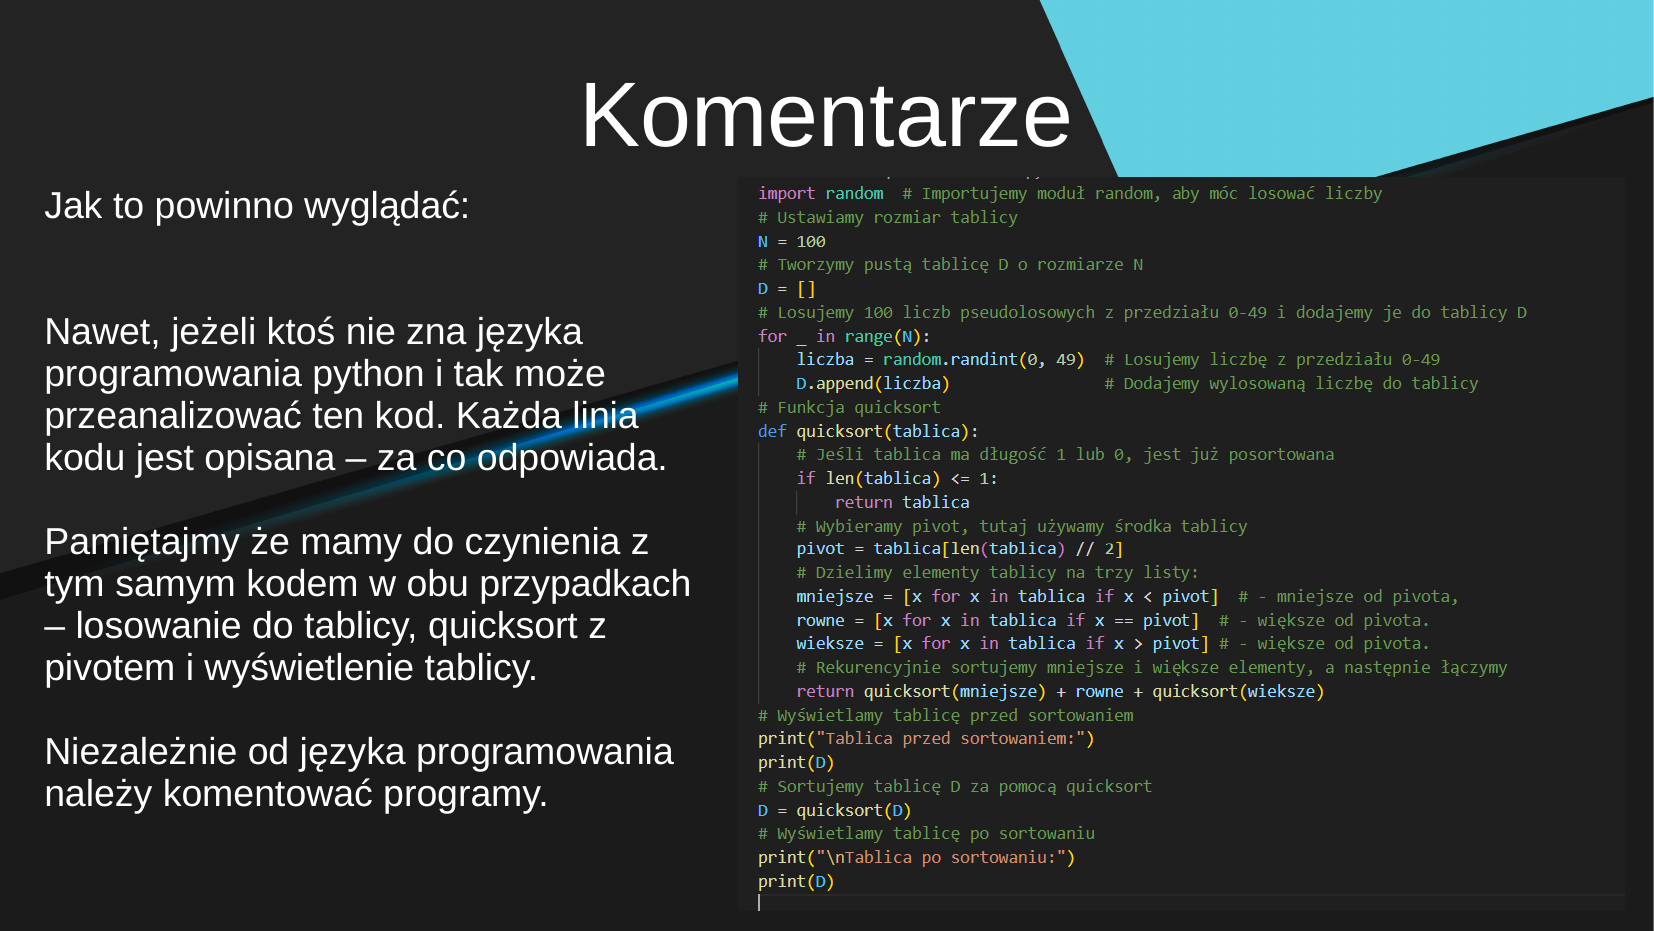

# Komentarze
Jak to powinno wyglądać:
Nawet, jeżeli ktoś nie zna języka programowania python i tak może przeanalizować ten kod. Każda linia kodu jest opisana – za co odpowiada.
Pamiętajmy że mamy do czynienia z tym samym kodem w obu przypadkach – losowanie do tablicy, quicksort z pivotem i wyświetlenie tablicy.
Niezależnie od języka programowania należy komentować programy.